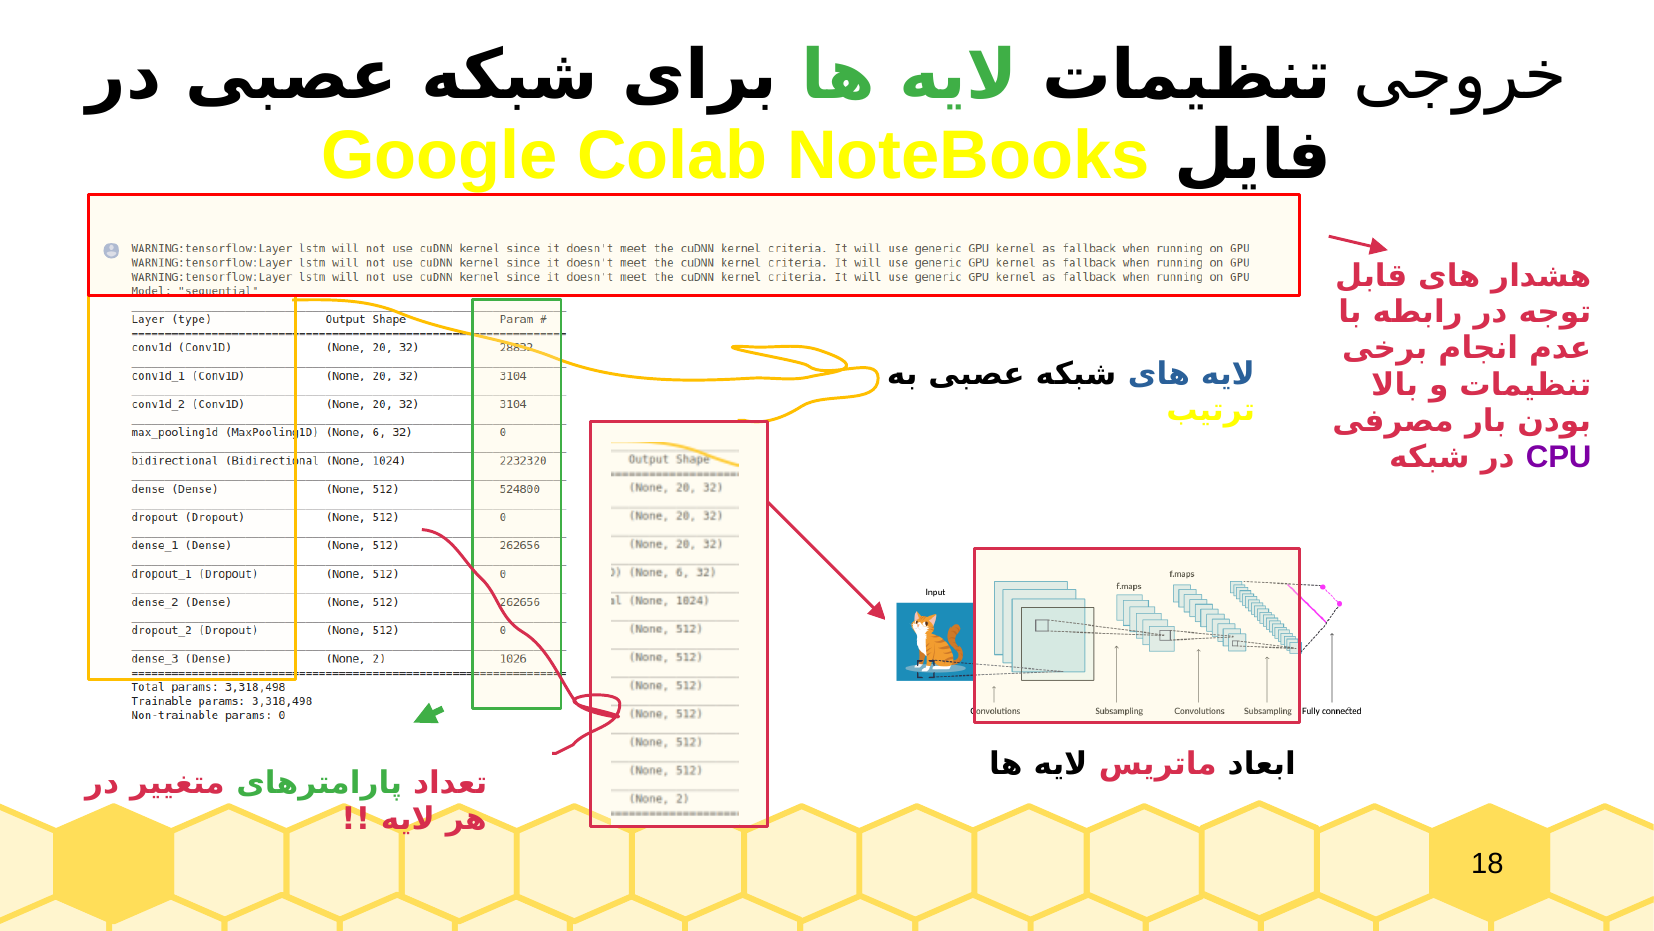

# خروجی تنظیمات لایه ها برای شبکه عصبی در فایل Google Colab NoteBooks
هشدار های قابل توجه در رابطه با عدم انجام برخی تنظیمات و بالا بودن بار مصرفی CPU در شبکه
لایه های شبکه عصبی به ترتیب
ابعاد ماتریس لایه ها
تعداد پارامترهای متغییر در هر لایه !!